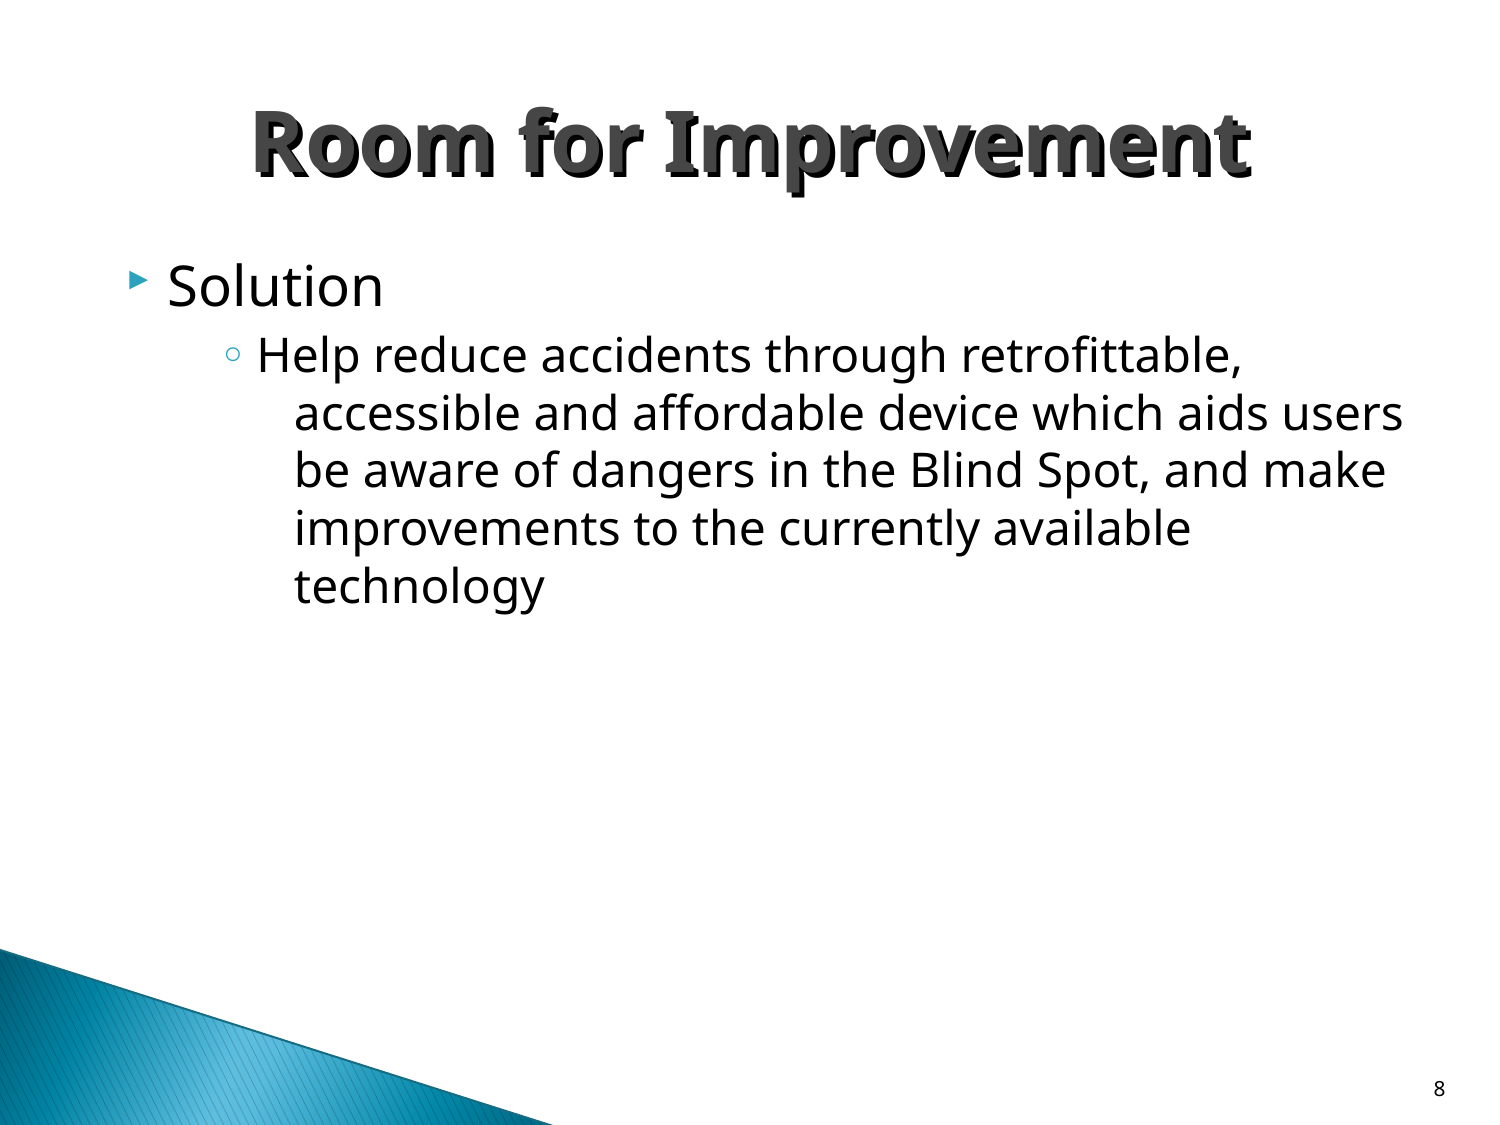

Room for Improvement
# Solution
Help reduce accidents through retrofittable, accessible and affordable device which aids users be aware of dangers in the Blind Spot, and make improvements to the currently available technology
8